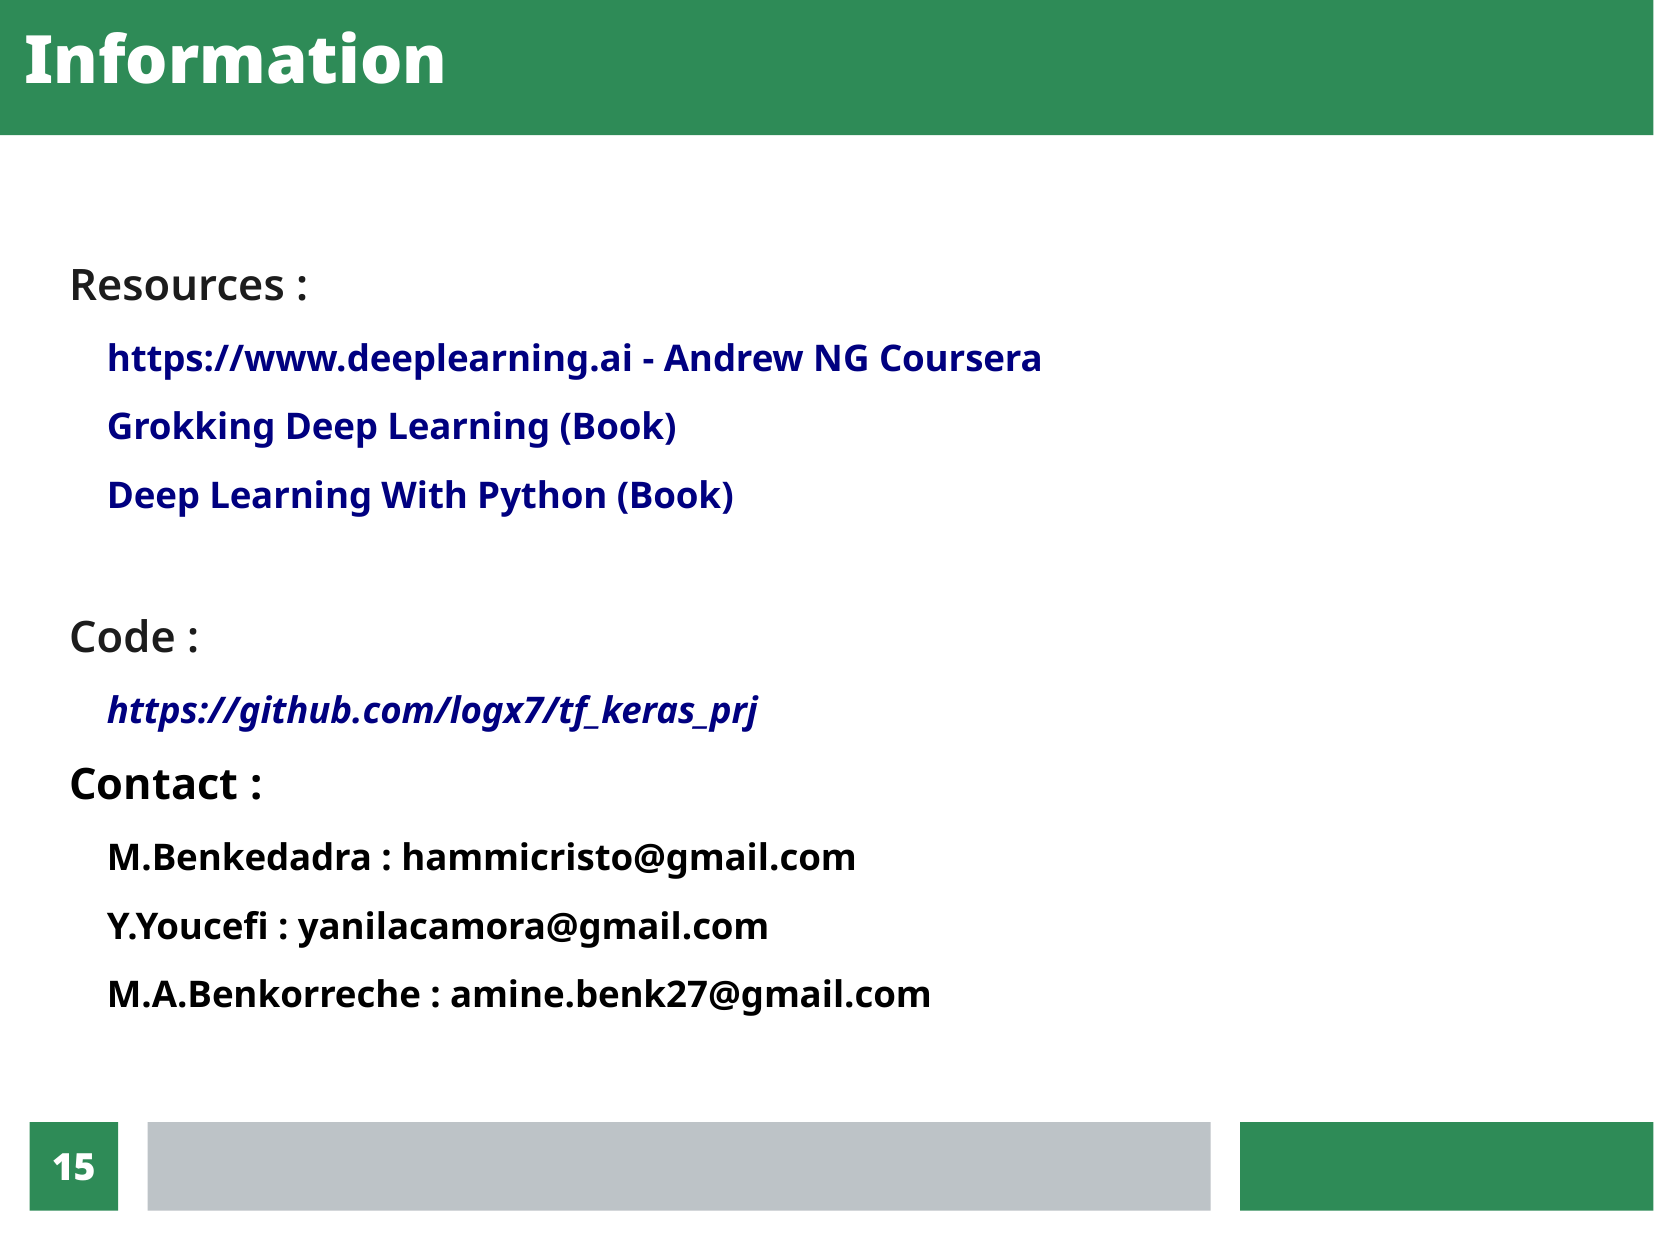

# Information
Resources :
https://www.deeplearning.ai - Andrew NG Coursera
Grokking Deep Learning (Book)
Deep Learning With Python (Book)
Code :
https://github.com/logx7/tf_keras_prj
Contact :
M.Benkedadra : hammicristo@gmail.com
Y.Youcefi : yanilacamora@gmail.com
M.A.Benkorreche : amine.benk27@gmail.com
15